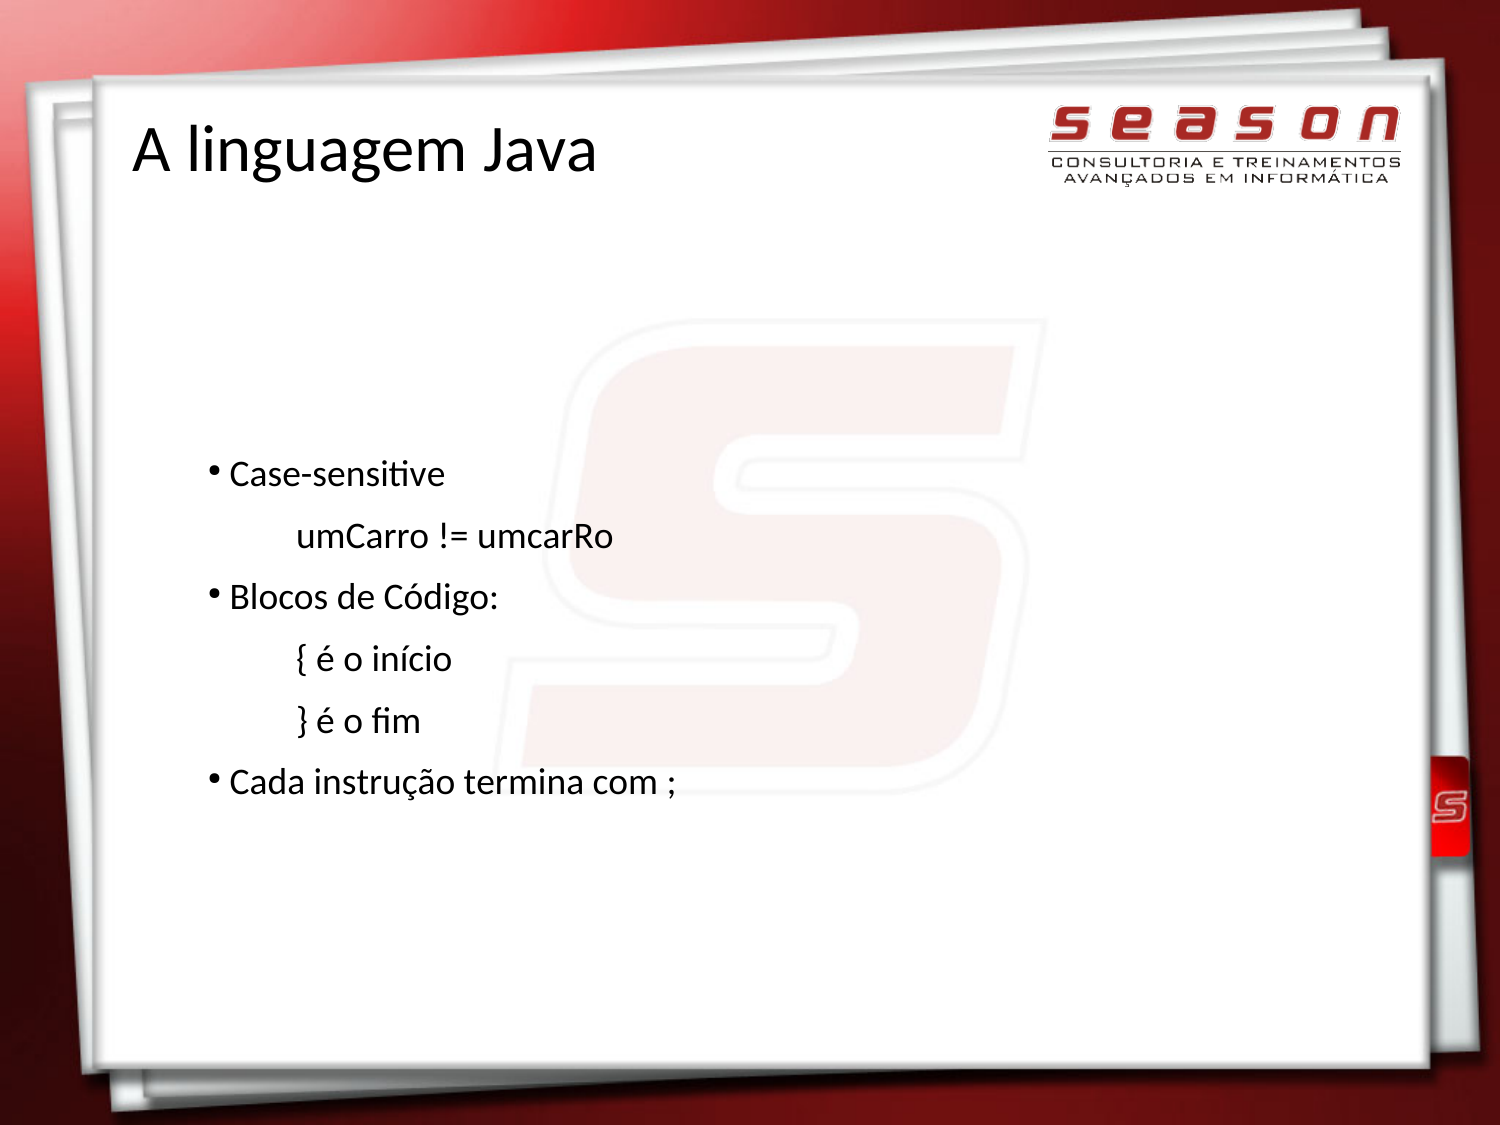

# A linguagem Java
 Case-sensitive
umCarro != umcarRo
 Blocos de Código:
{ é o início
} é o fim
 Cada instrução termina com ;